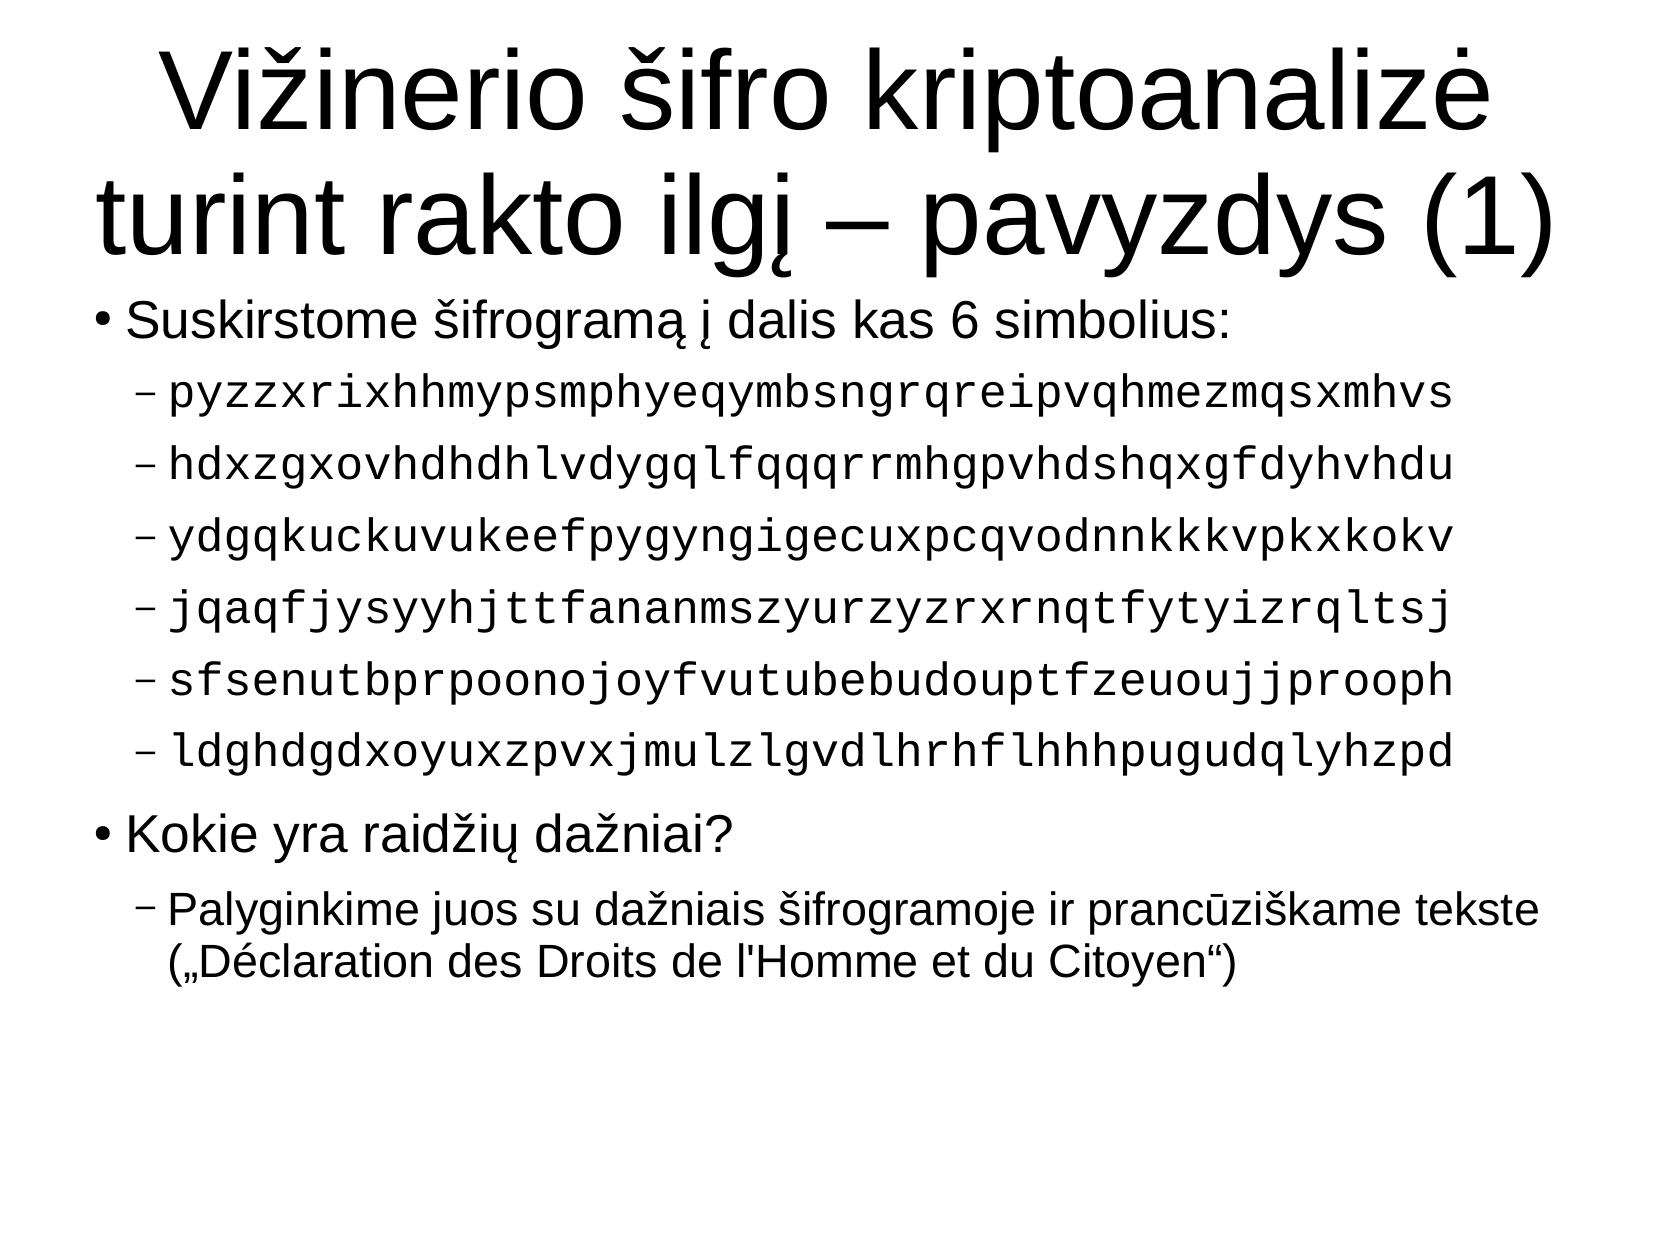

# Vižinerio šifro kriptoanalizė turint rakto ilgį – pavyzdys (1)
Suskirstome šifrogramą į dalis kas 6 simbolius:
pyzzxrixhhmypsmphyeqymbsngrqreipvqhmezmqsxmhvs
hdxzgxovhdhdhlvdygqlfqqqrrmhgpvhdshqxgfdyhvhdu
ydgqkuckuvukeefpygyngigecuxpcqvodnnkkkvpkxkokv
jqaqfjysyyhjttfananmszyurzyzrxrnqtfytyizrqltsj
sfsenutbprpoonojoyfvutubebudouptfzeuoujjprooph
ldghdgdxoyuxzpvxjmulzlgvdlhrhflhhhpugudqlyhzpd
Kokie yra raidžių dažniai?
Palyginkime juos su dažniais šifrogramoje ir prancūziškame tekste („Déclaration des Droits de l'Homme et du Citoyen“)